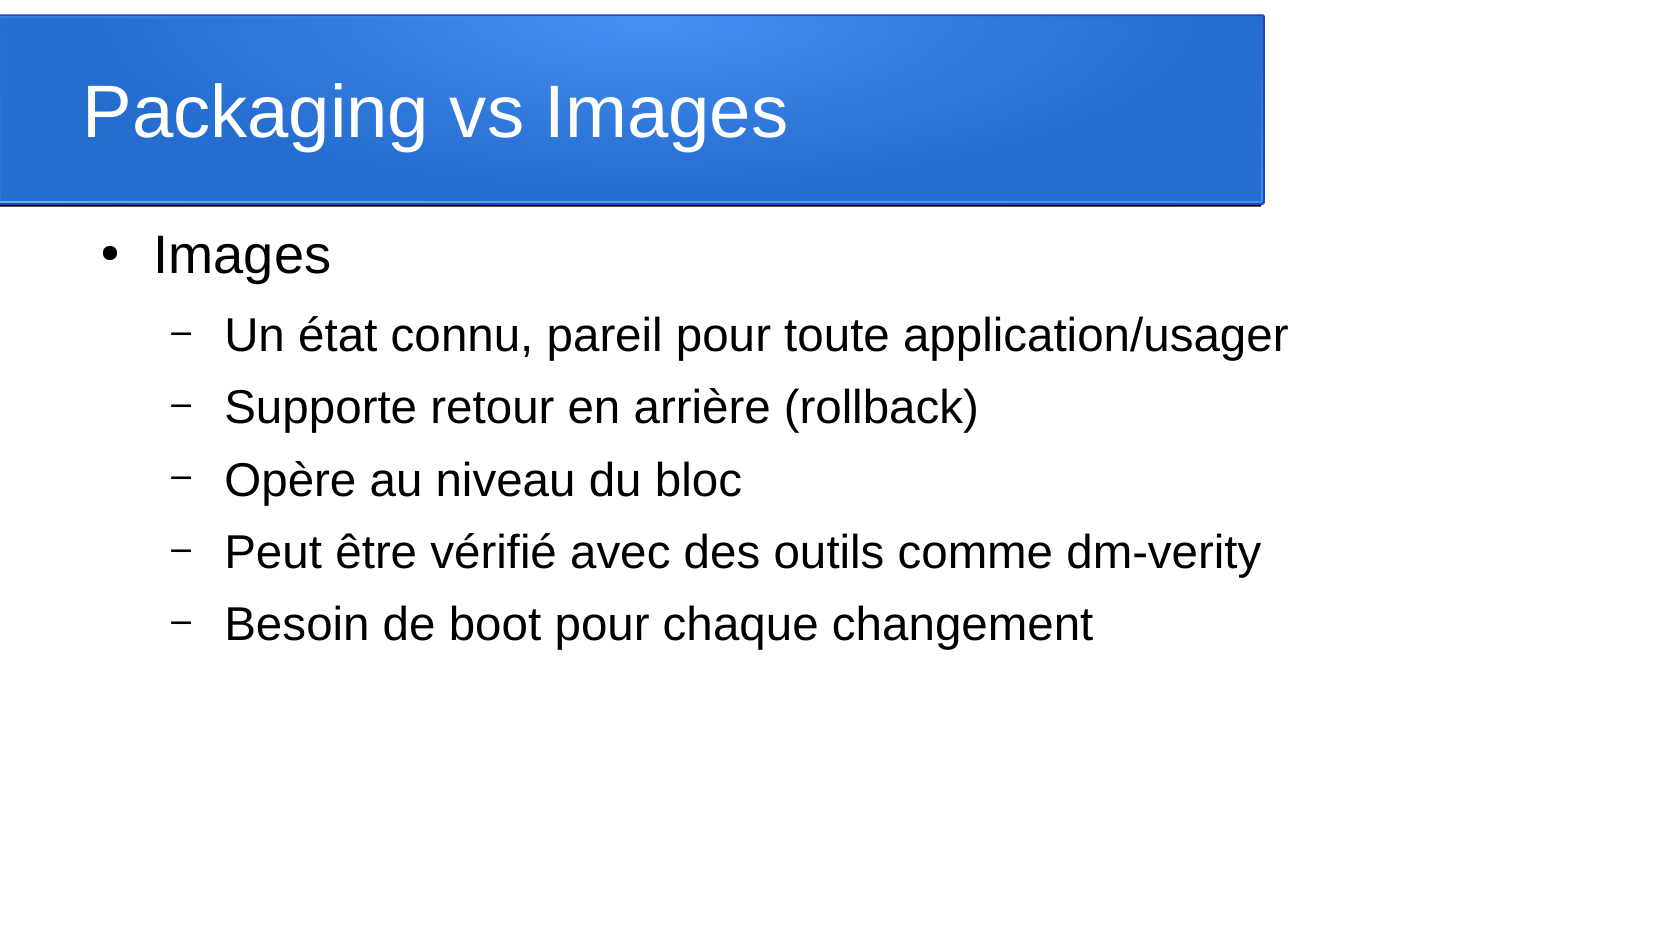

# Packaging vs Images
Images
Un état connu, pareil pour toute application/usager
Supporte retour en arrière (rollback)
Opère au niveau du bloc
Peut être vérifié avec des outils comme dm-verity
Besoin de boot pour chaque changement